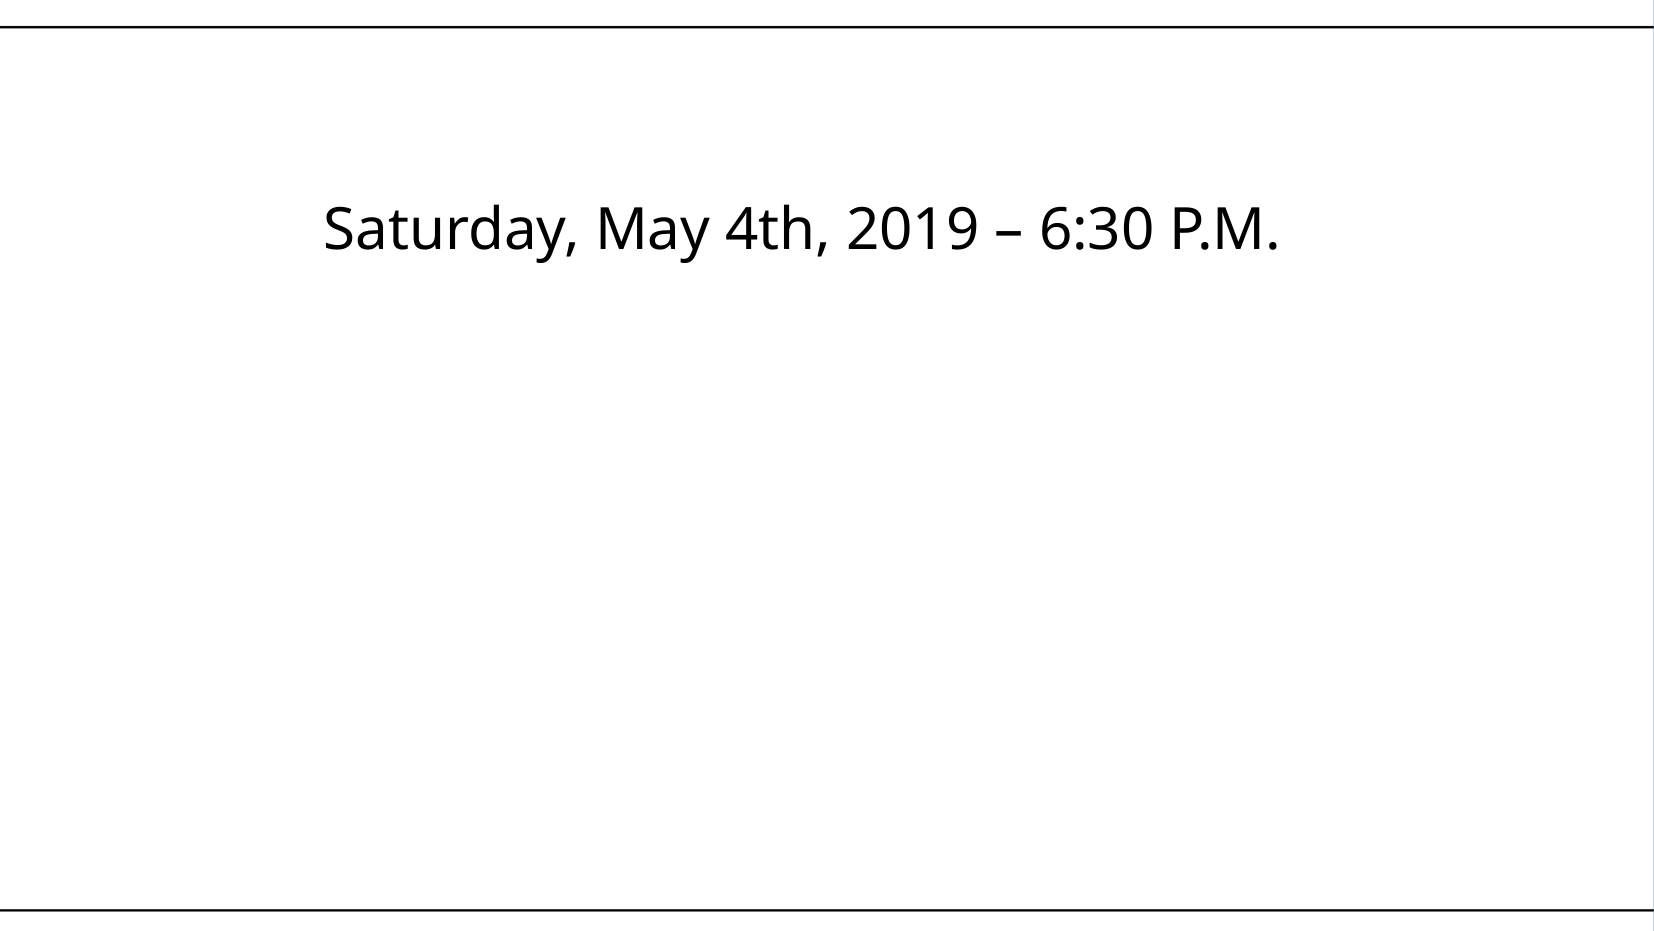

Saturday, May 4th, 2019 – 6:30 P.M.